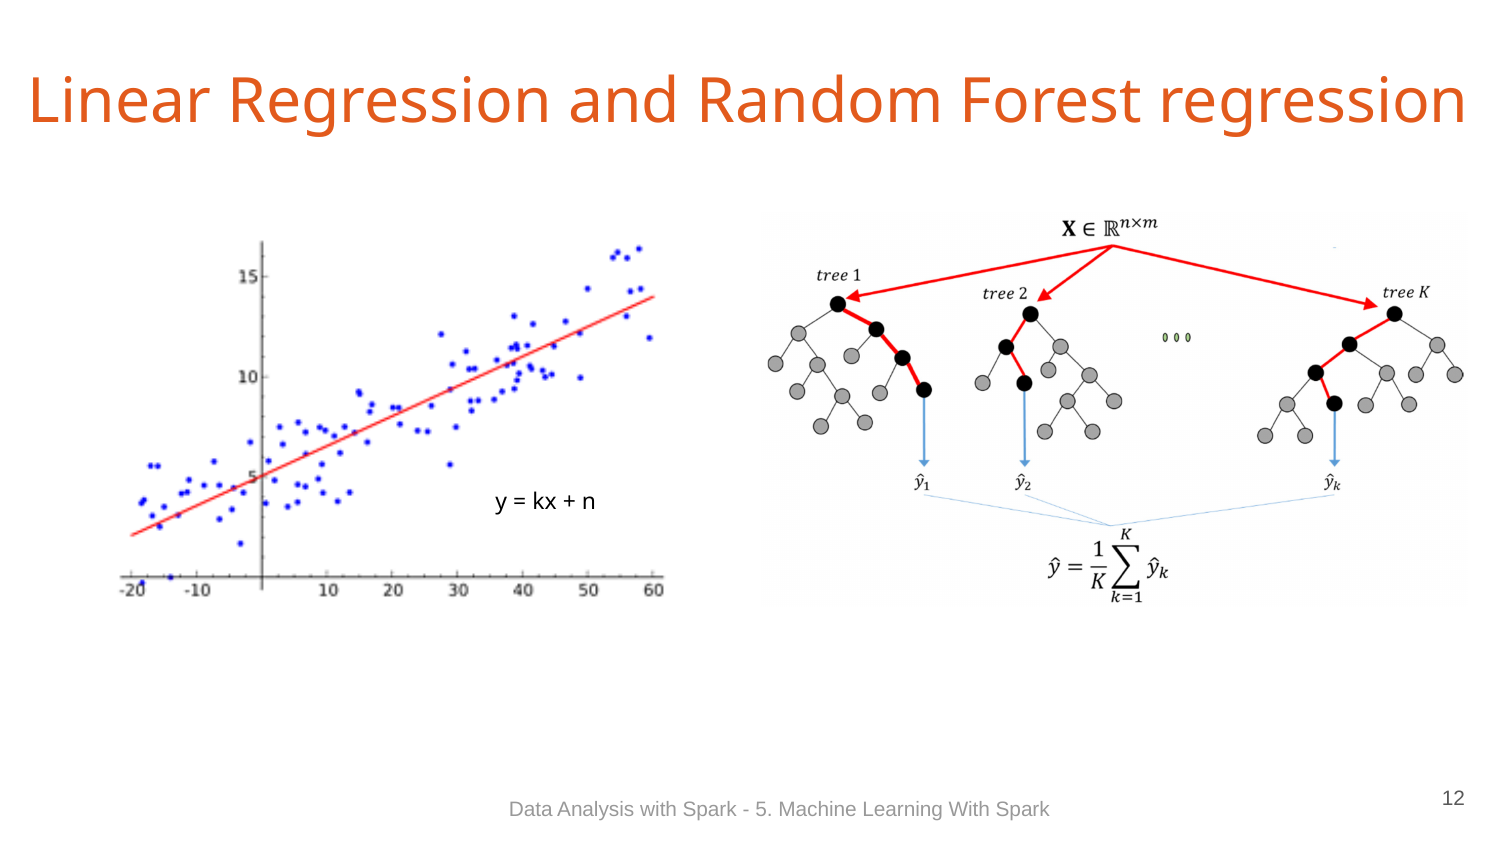

# Linear Regression and Random Forest regression
y = kx + n
Data Analysis with Spark - 5. Machine Learning With Spark